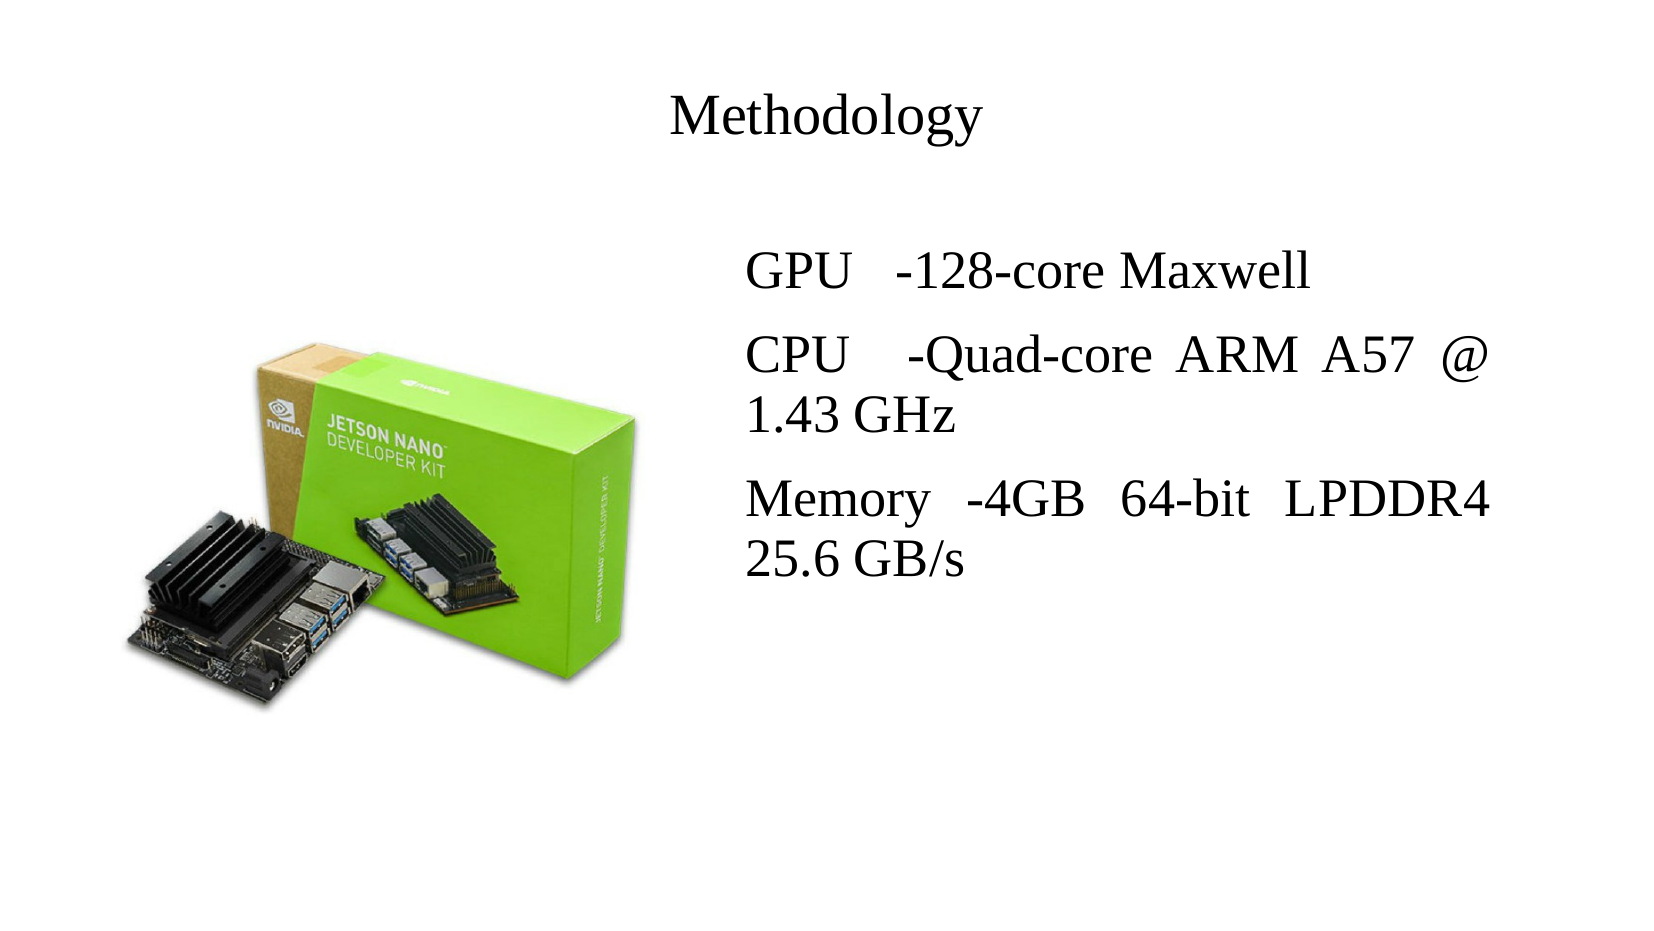

# Methodology
GPU 	-128-core Maxwell
CPU 	-Quad-core ARM A57 @ 1.43 GHz
Memory -4GB 64-bit LPDDR4 25.6 GB/s